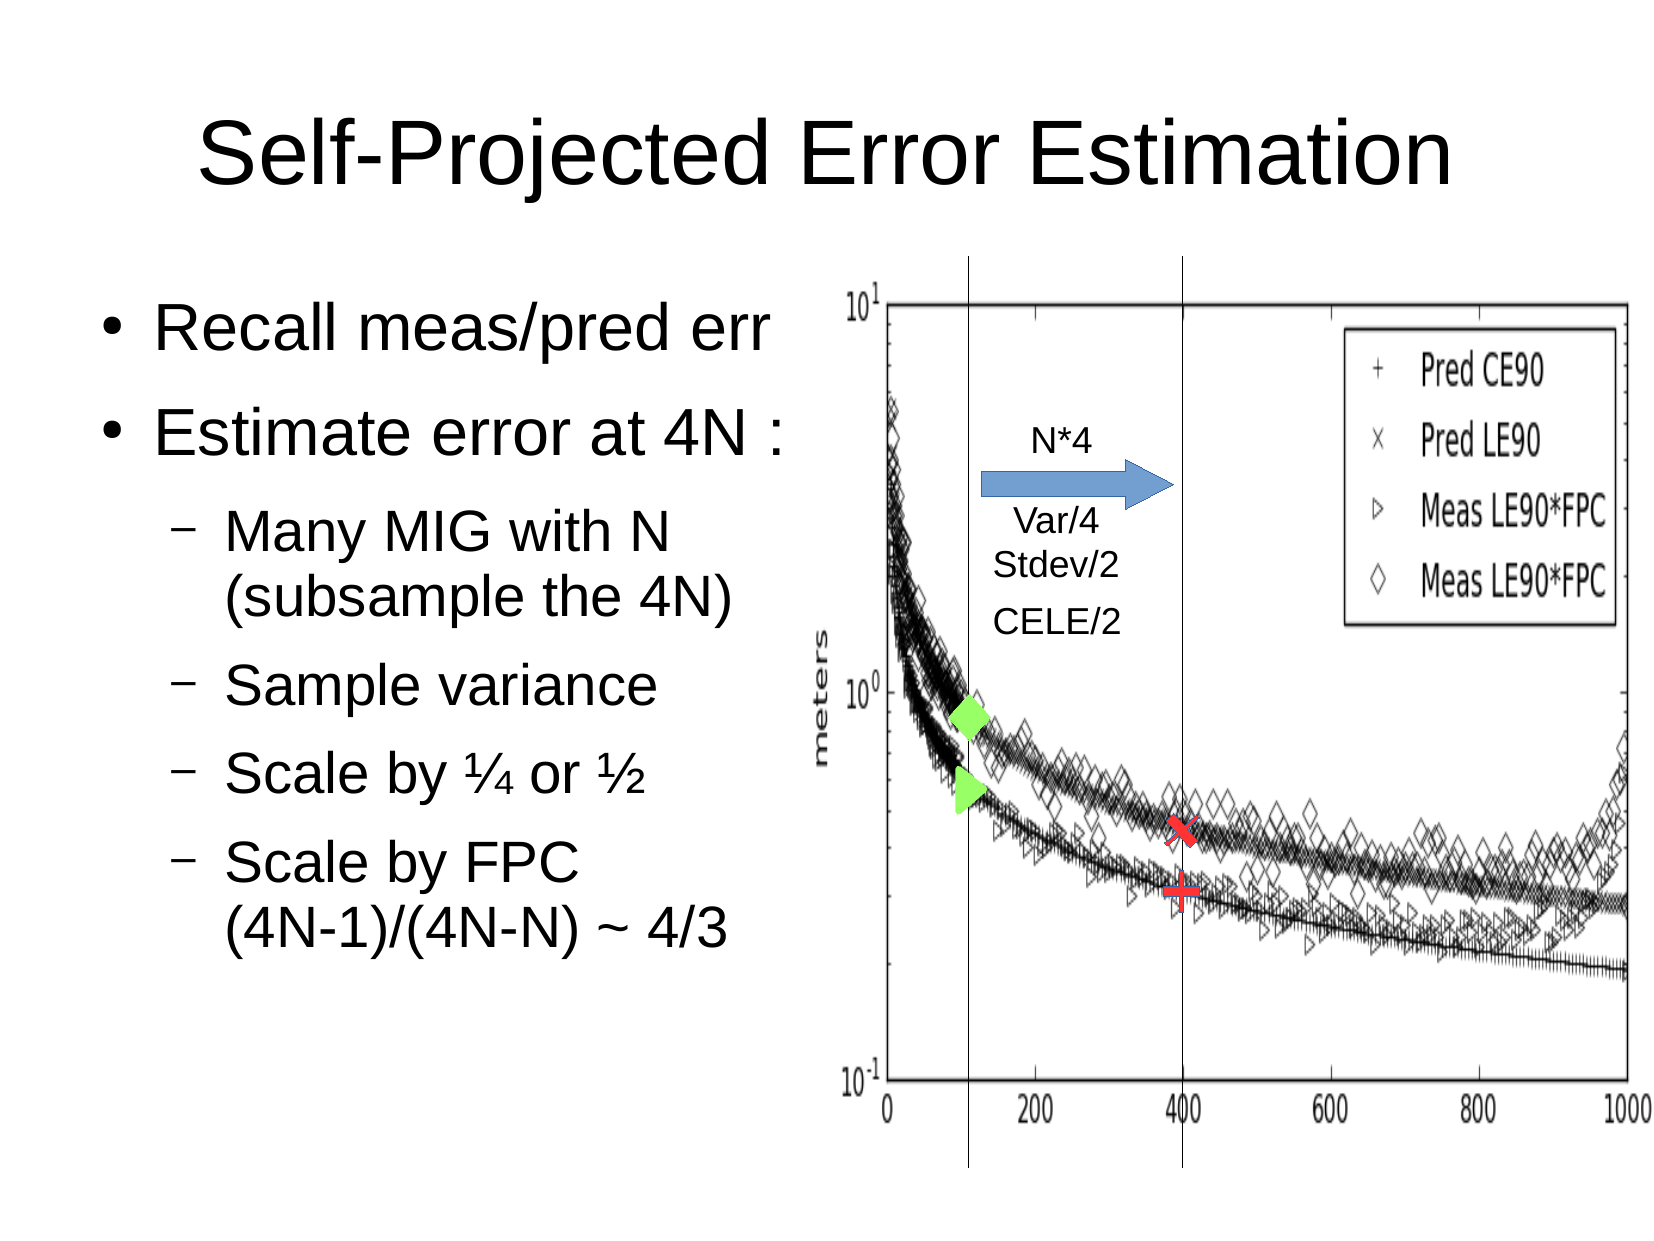

# Self-Projected Error Estimation
Recall meas/pred err
Estimate error at 4N :
Many MIG with N (subsample the 4N)
Sample variance
Scale by ¼ or ½
Scale by FPC (4N-1)/(4N-N) ~ 4/3
N*4
Var/4
Stdev/2
CELE/2